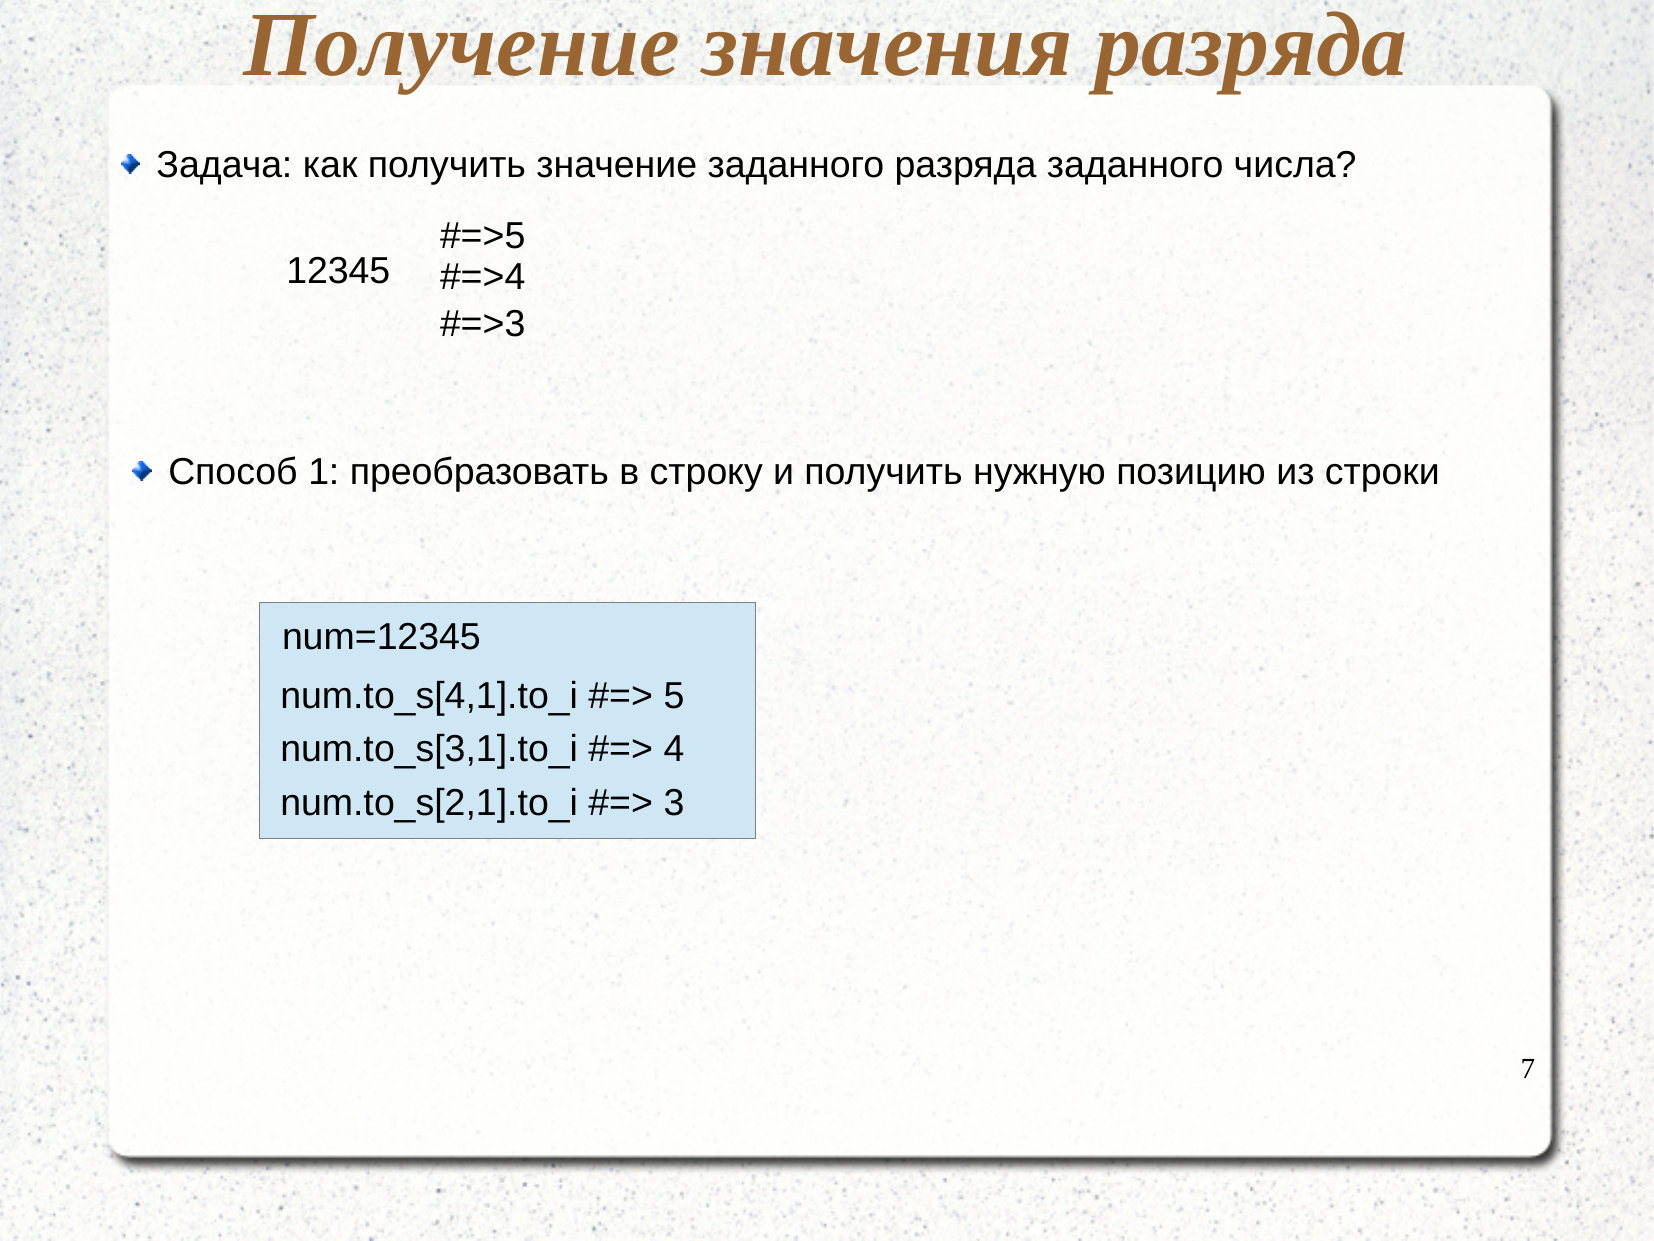

# Получение значения разряда
Задача: как получить значение заданного разряда заданного числа?
#=>5
12345
#=>4
#=>3
Cпособ 1: преобразовать в строку и получить нужную позицию из строки
num=12345
num.to_s[4,1].to_i #=> 5
num.to_s[3,1].to_i #=> 4
num.to_s[2,1].to_i #=> 3
7